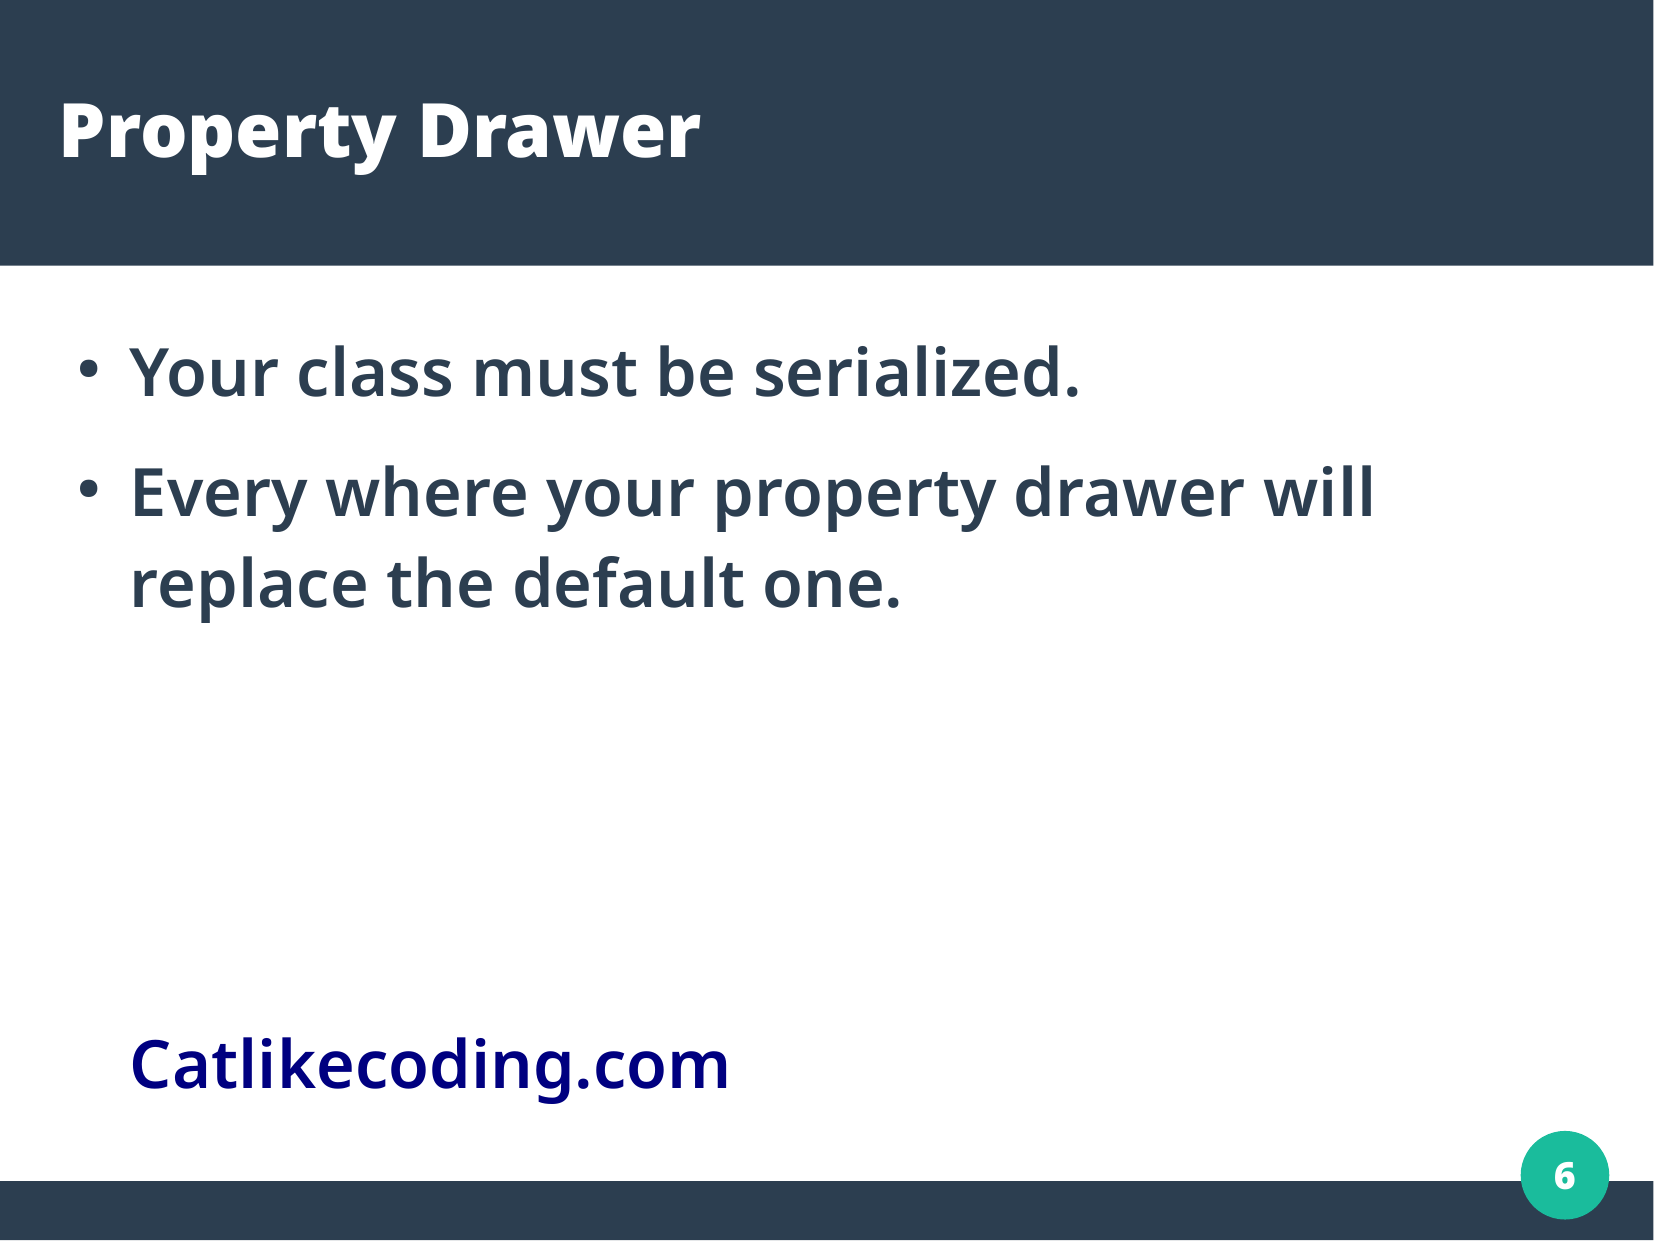

# Property Drawer
Your class must be serialized.
Every where your property drawer will replace the default one.
Catlikecoding.com
6